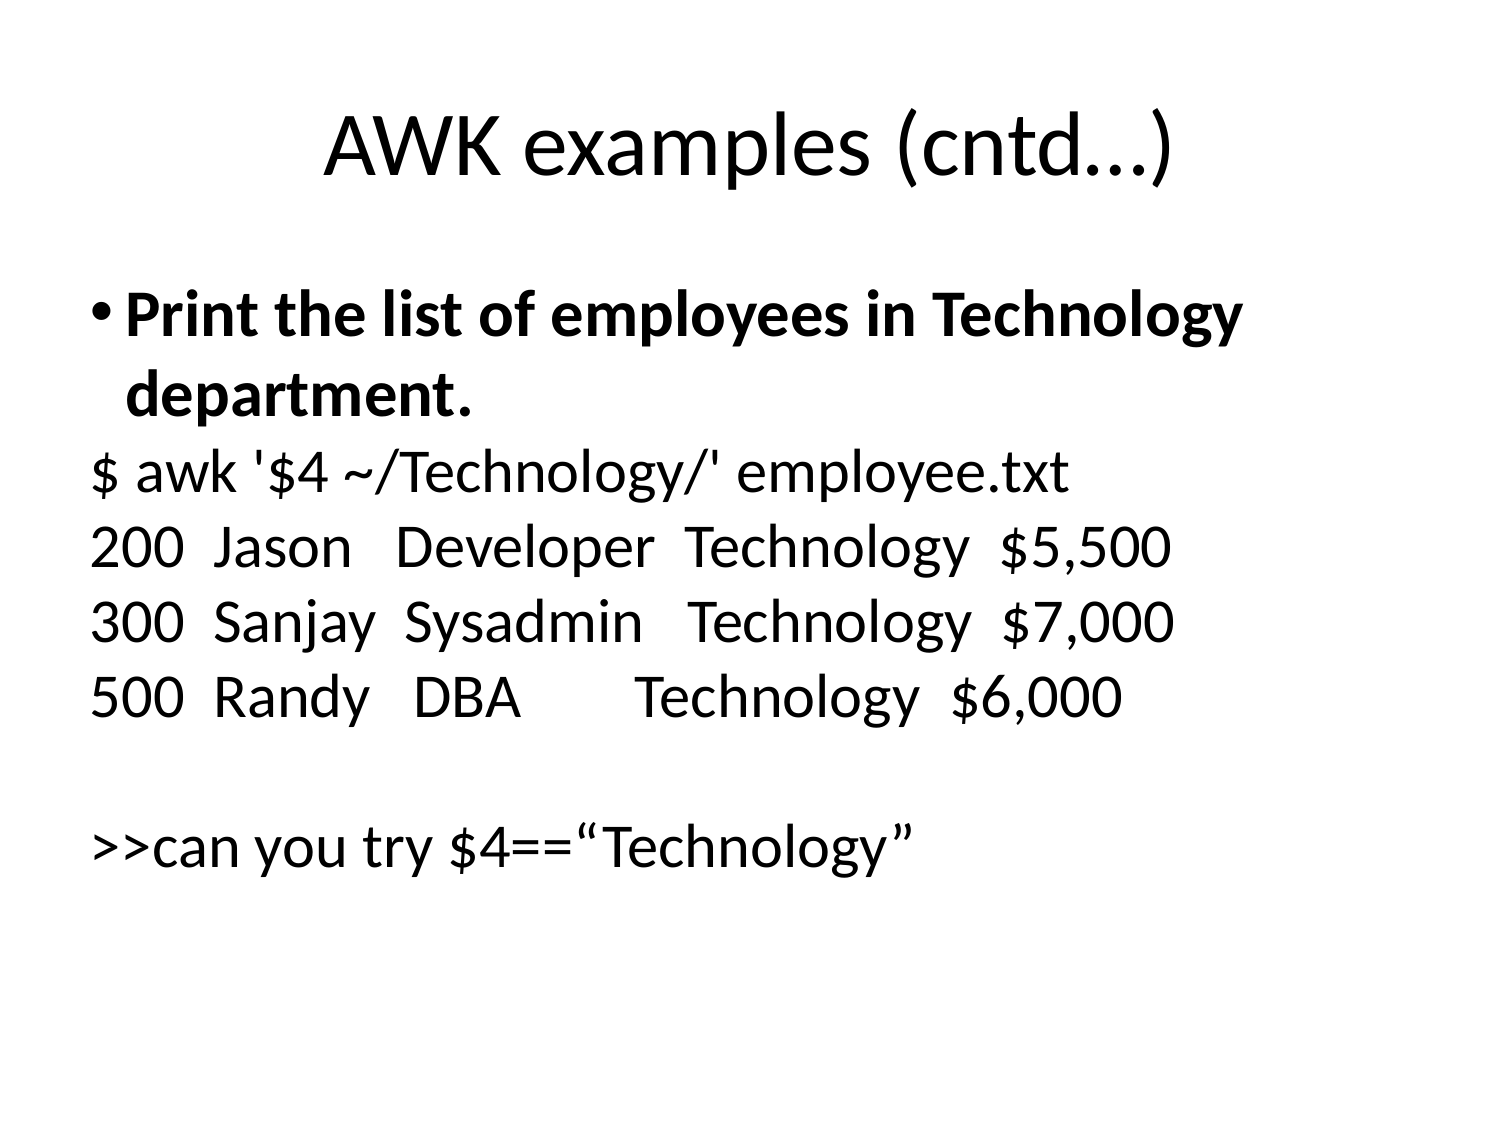

AWK examples (cntd…)
Print the list of employees in Technology department.
$ awk '$4 ~/Technology/' employee.txt
200 Jason Developer Technology $5,500
300 Sanjay Sysadmin Technology $7,000
500 Randy DBA Technology $6,000
>>can you try $4==“Technology”